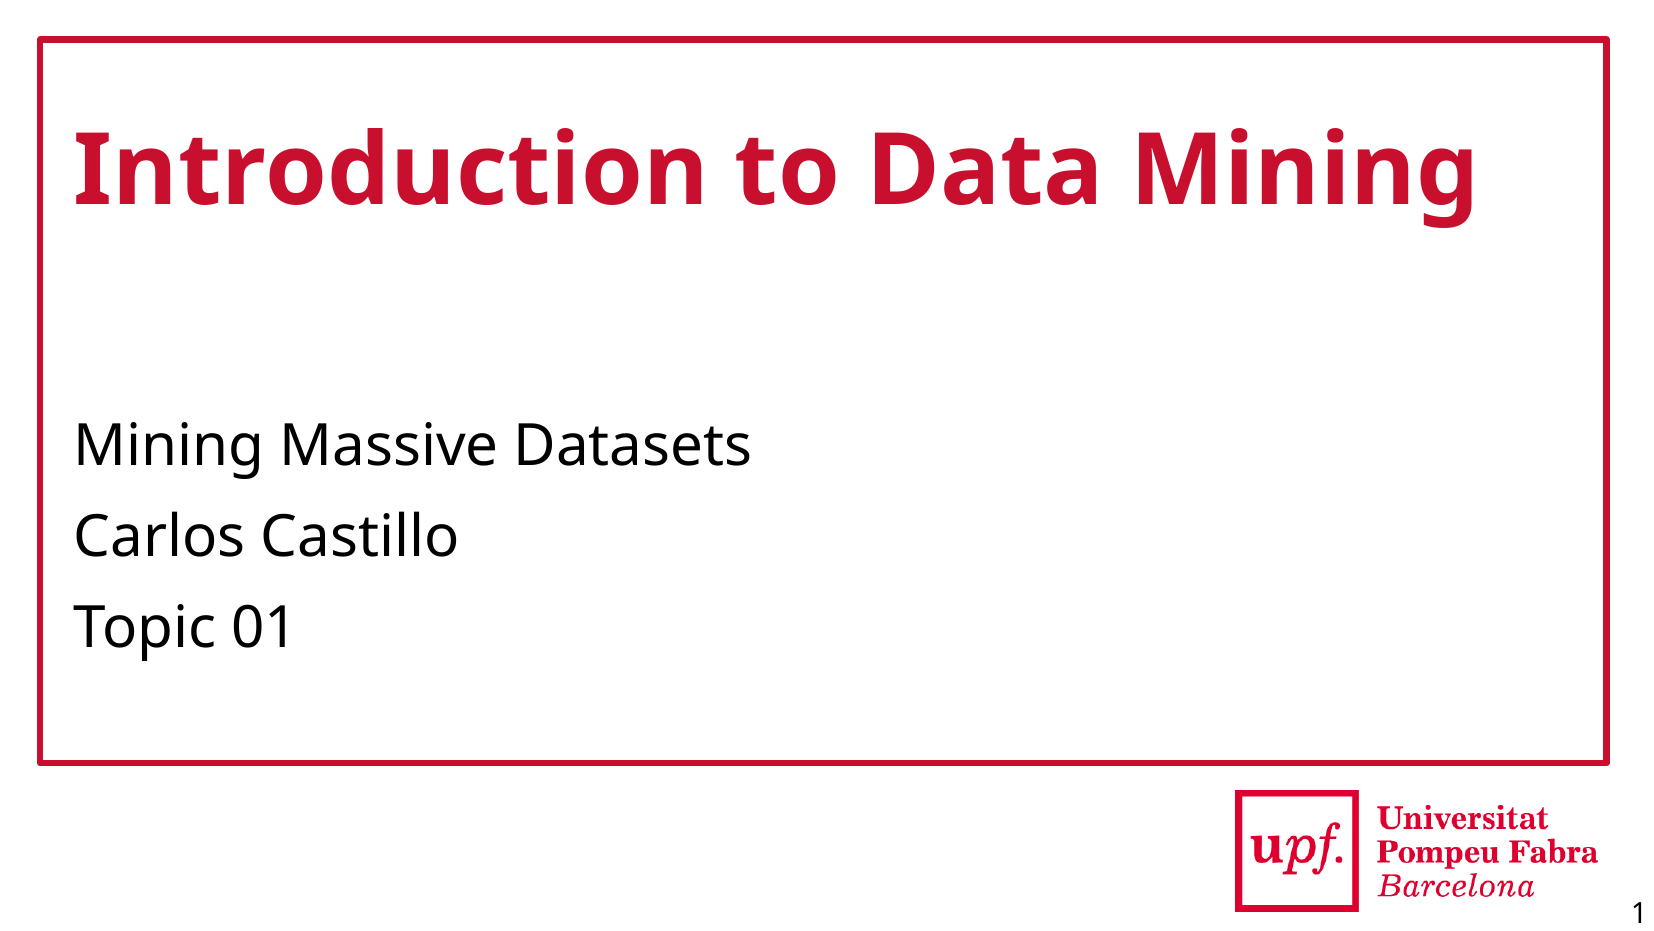

Introduction to Data Mining
Mining Massive Datasets
Carlos Castillo
Topic 01
1